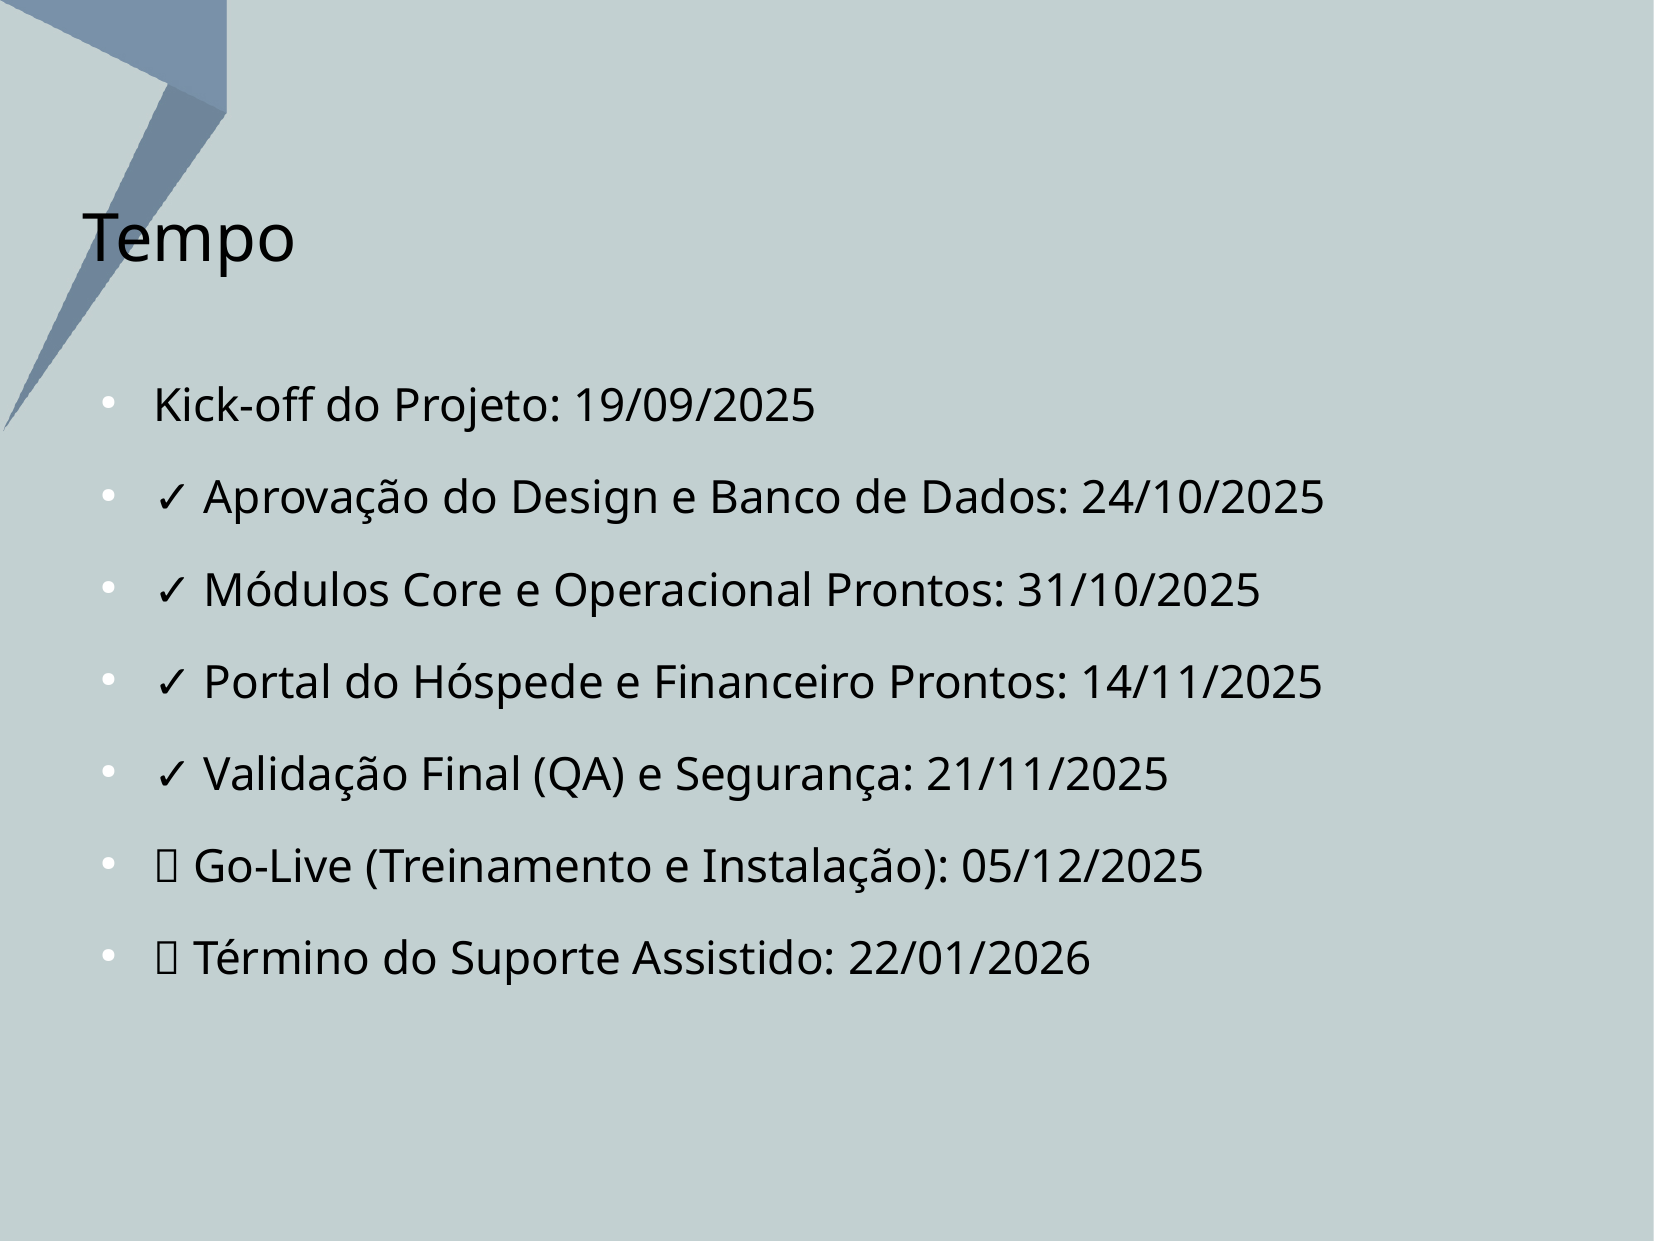

# Tempo
Kick-off do Projeto: 19/09/2025
✓ Aprovação do Design e Banco de Dados: 24/10/2025
✓ Módulos Core e Operacional Prontos: 31/10/2025
✓ Portal do Hóspede e Financeiro Prontos: 14/11/2025
✓ Validação Final (QA) e Segurança: 21/11/2025
🚀 Go-Live (Treinamento e Instalação): 05/12/2025
🏁 Término do Suporte Assistido: 22/01/2026